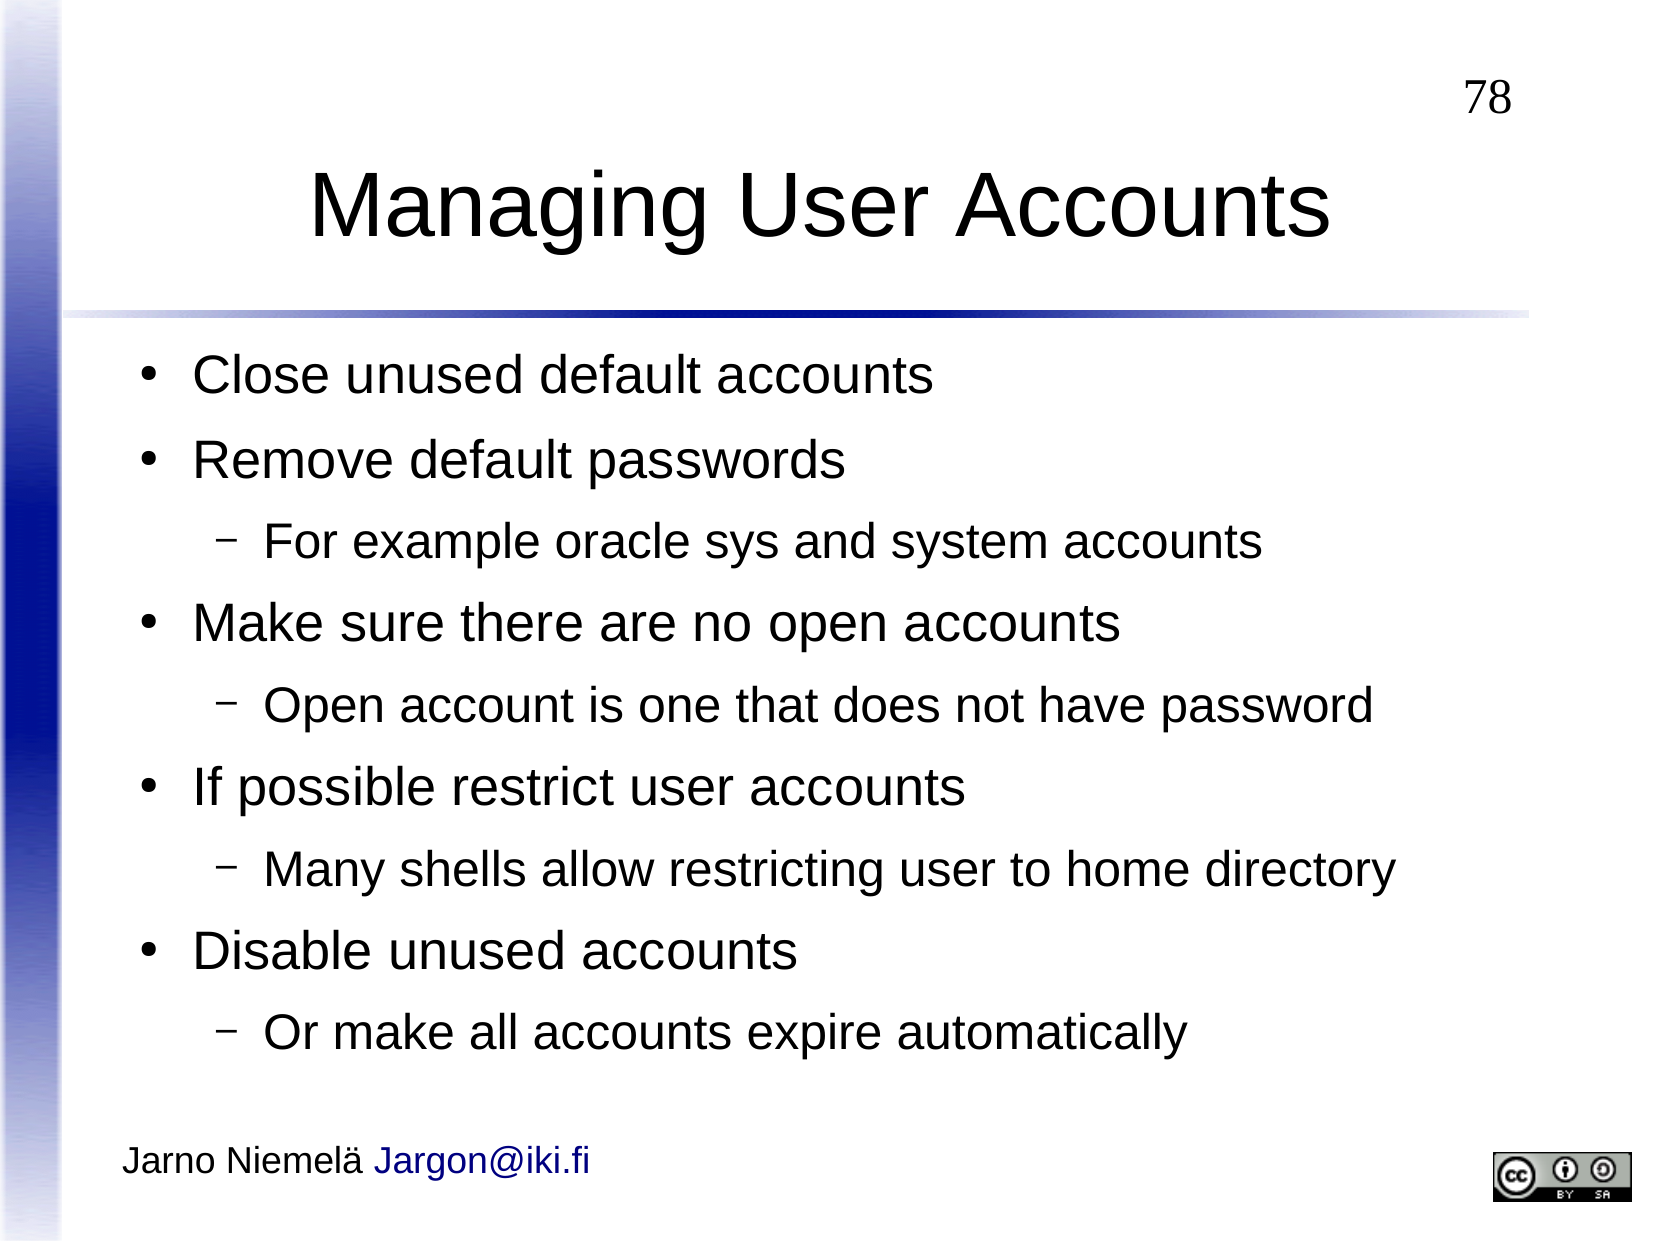

# Managing User Accounts
Close unused default accounts
Remove default passwords
For example oracle sys and system accounts
Make sure there are no open accounts
Open account is one that does not have password
If possible restrict user accounts
Many shells allow restricting user to home directory
Disable unused accounts
Or make all accounts expire automatically